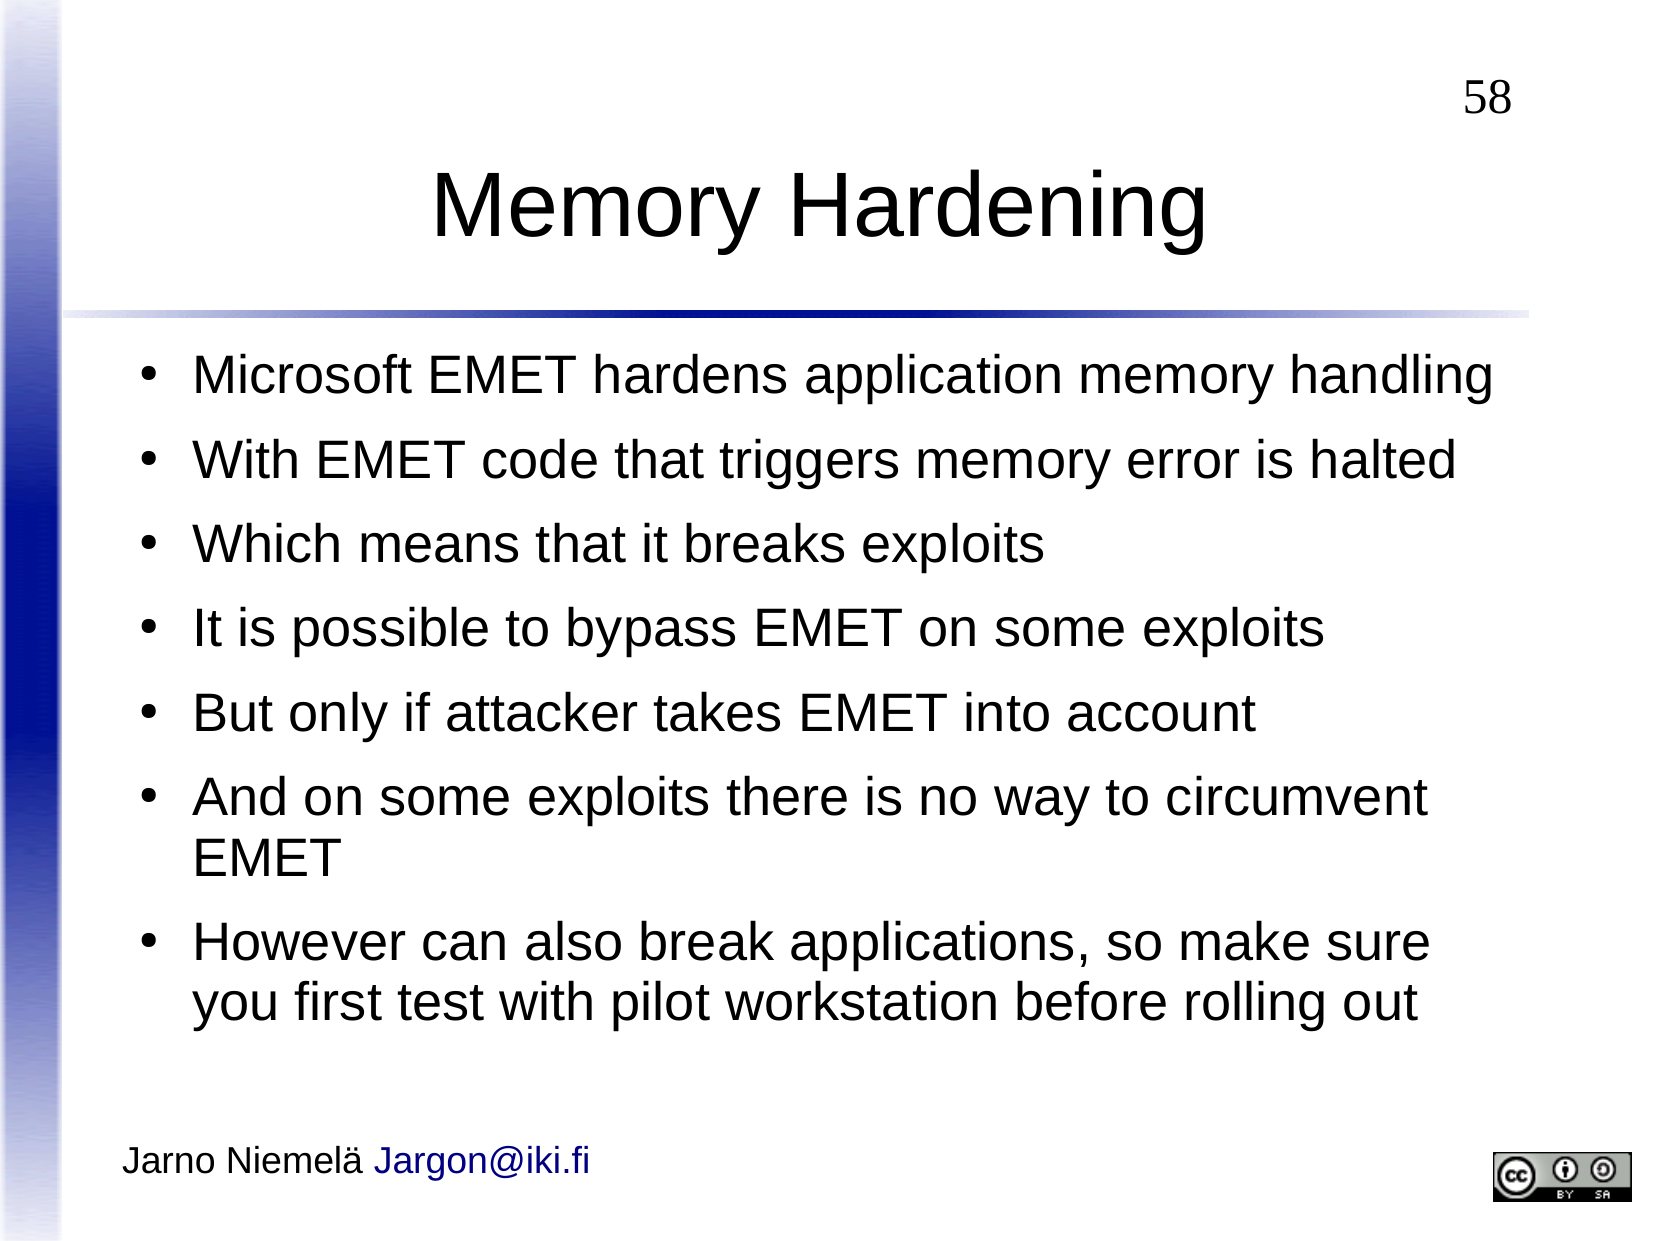

# Memory Hardening
Microsoft EMET hardens application memory handling
With EMET code that triggers memory error is halted
Which means that it breaks exploits
It is possible to bypass EMET on some exploits
But only if attacker takes EMET into account
And on some exploits there is no way to circumvent EMET
However can also break applications, so make sure you first test with pilot workstation before rolling out